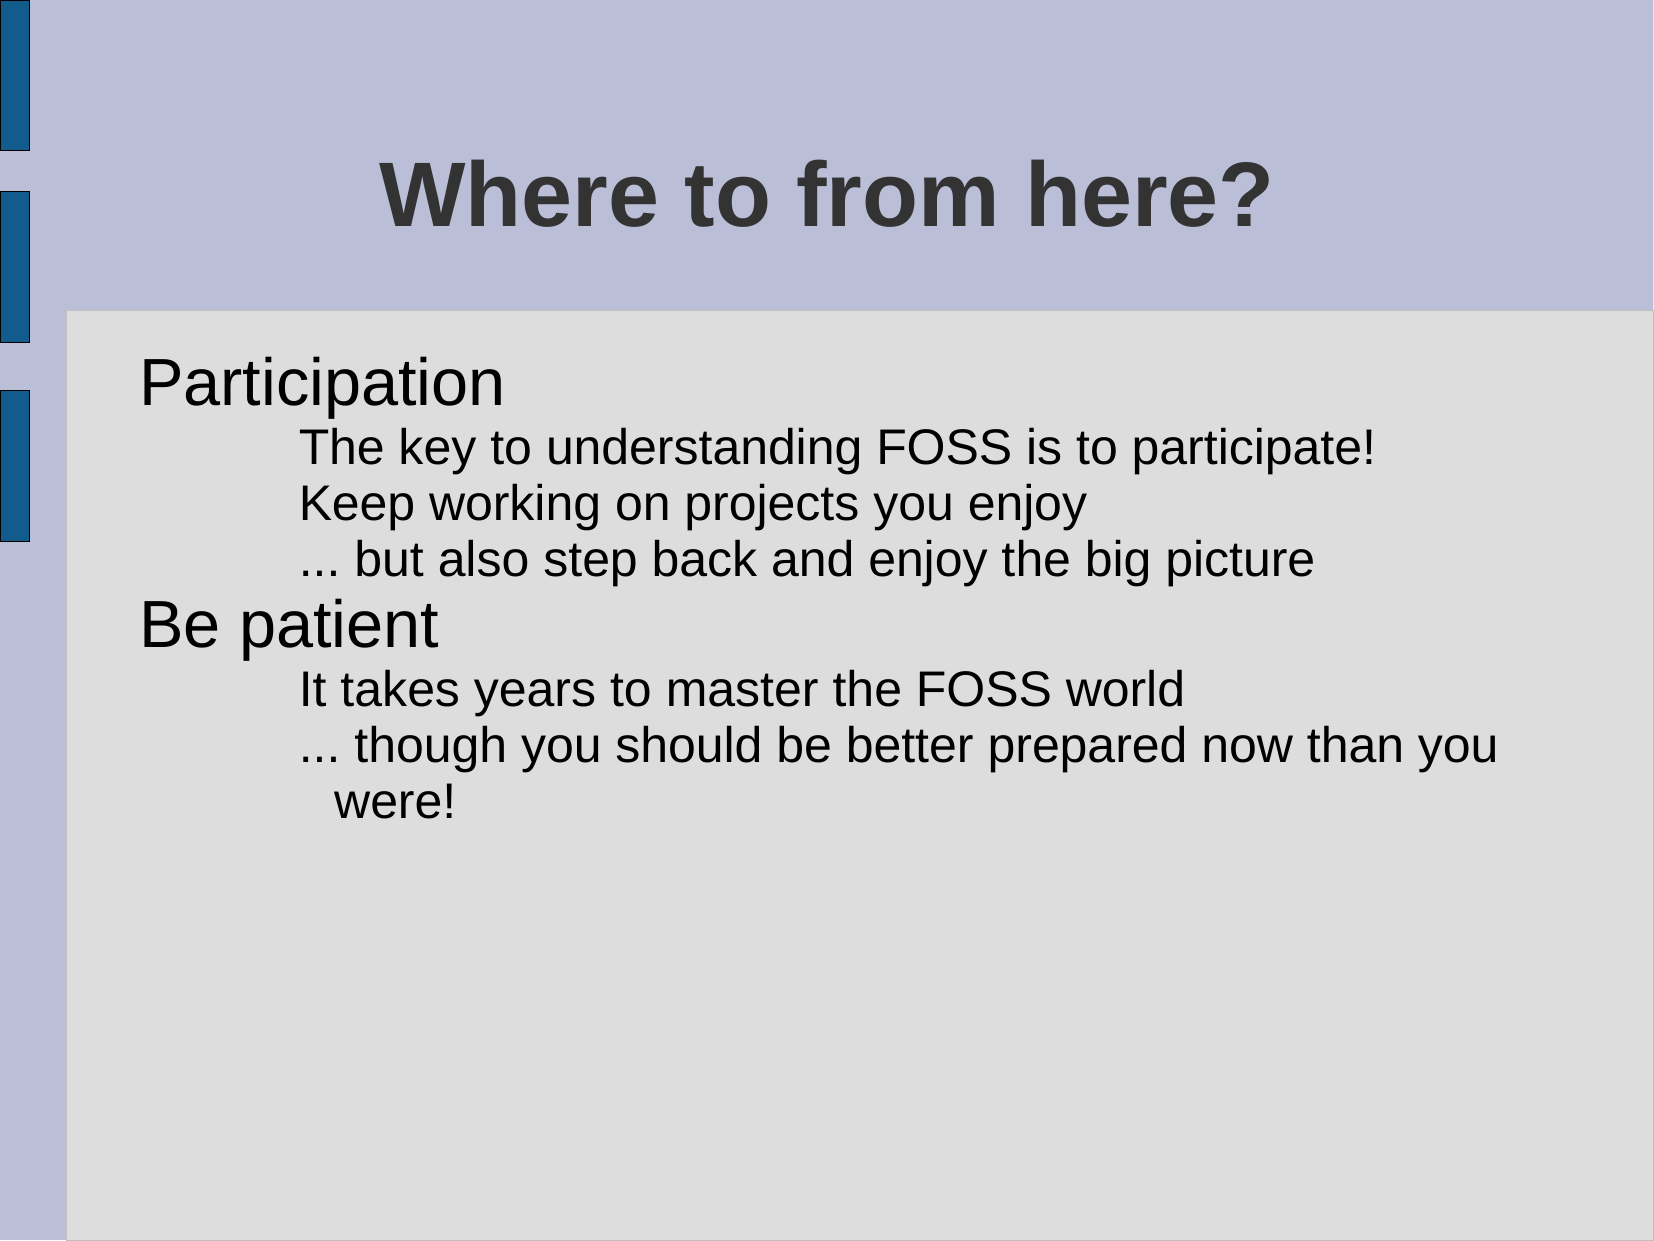

# Where to from here?
Participation
The key to understanding FOSS is to participate!
Keep working on projects you enjoy
... but also step back and enjoy the big picture
Be patient
It takes years to master the FOSS world
... though you should be better prepared now than you were!